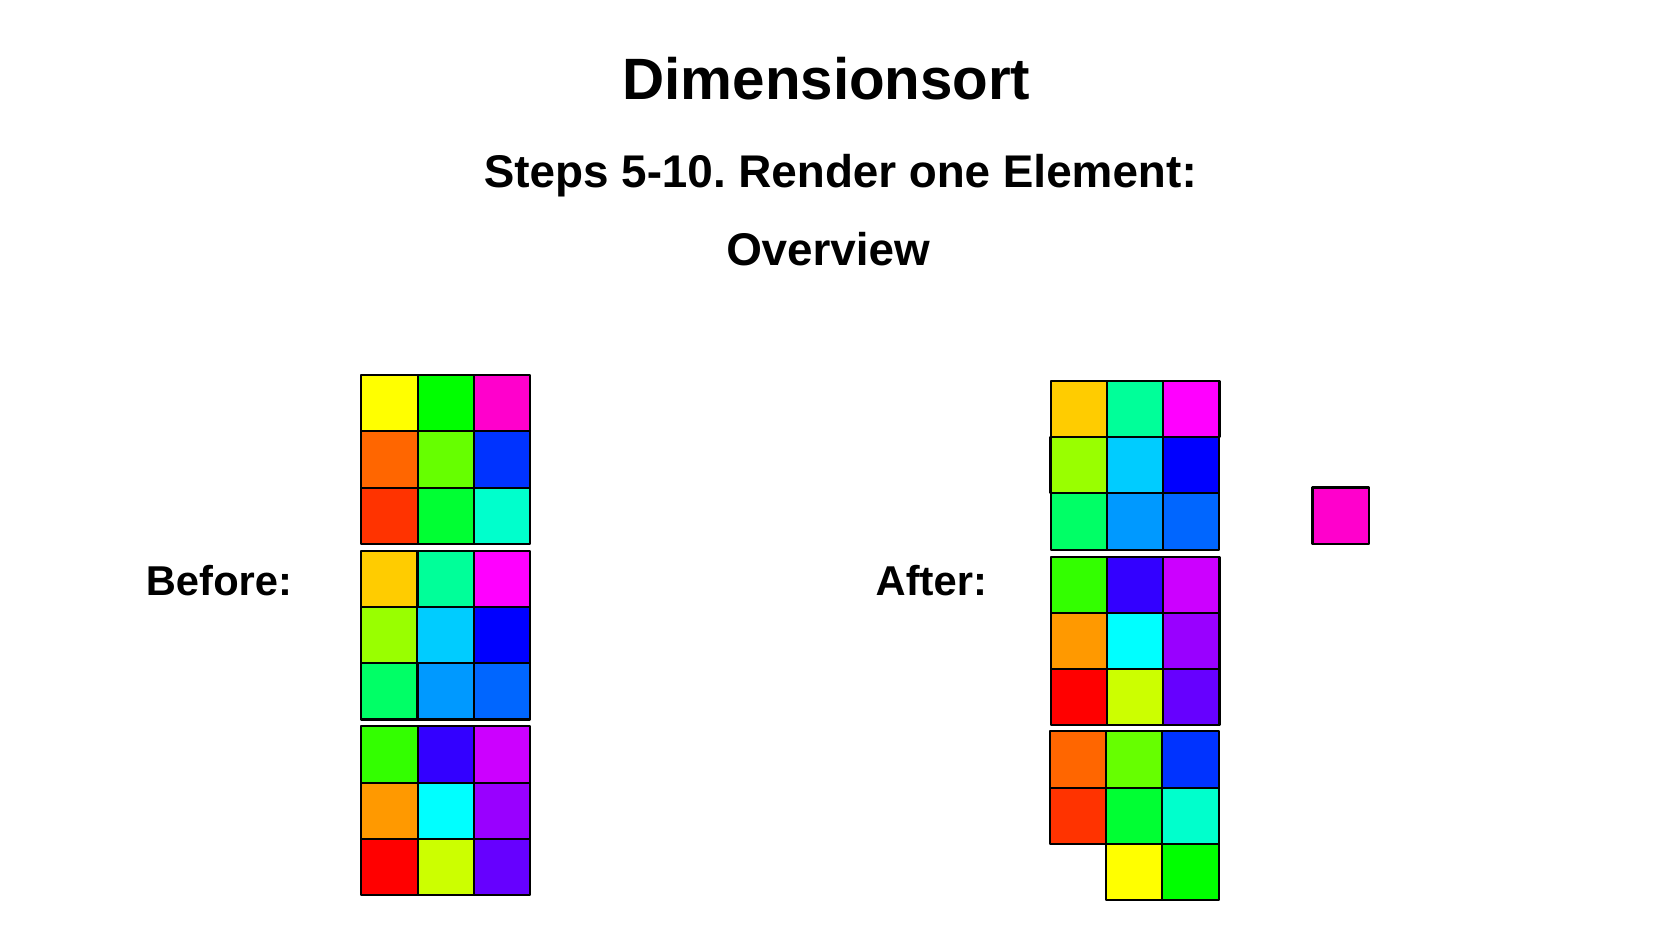

# Dimensionsort
Steps 5-10. Render one Element:
Overview
Before:
After: